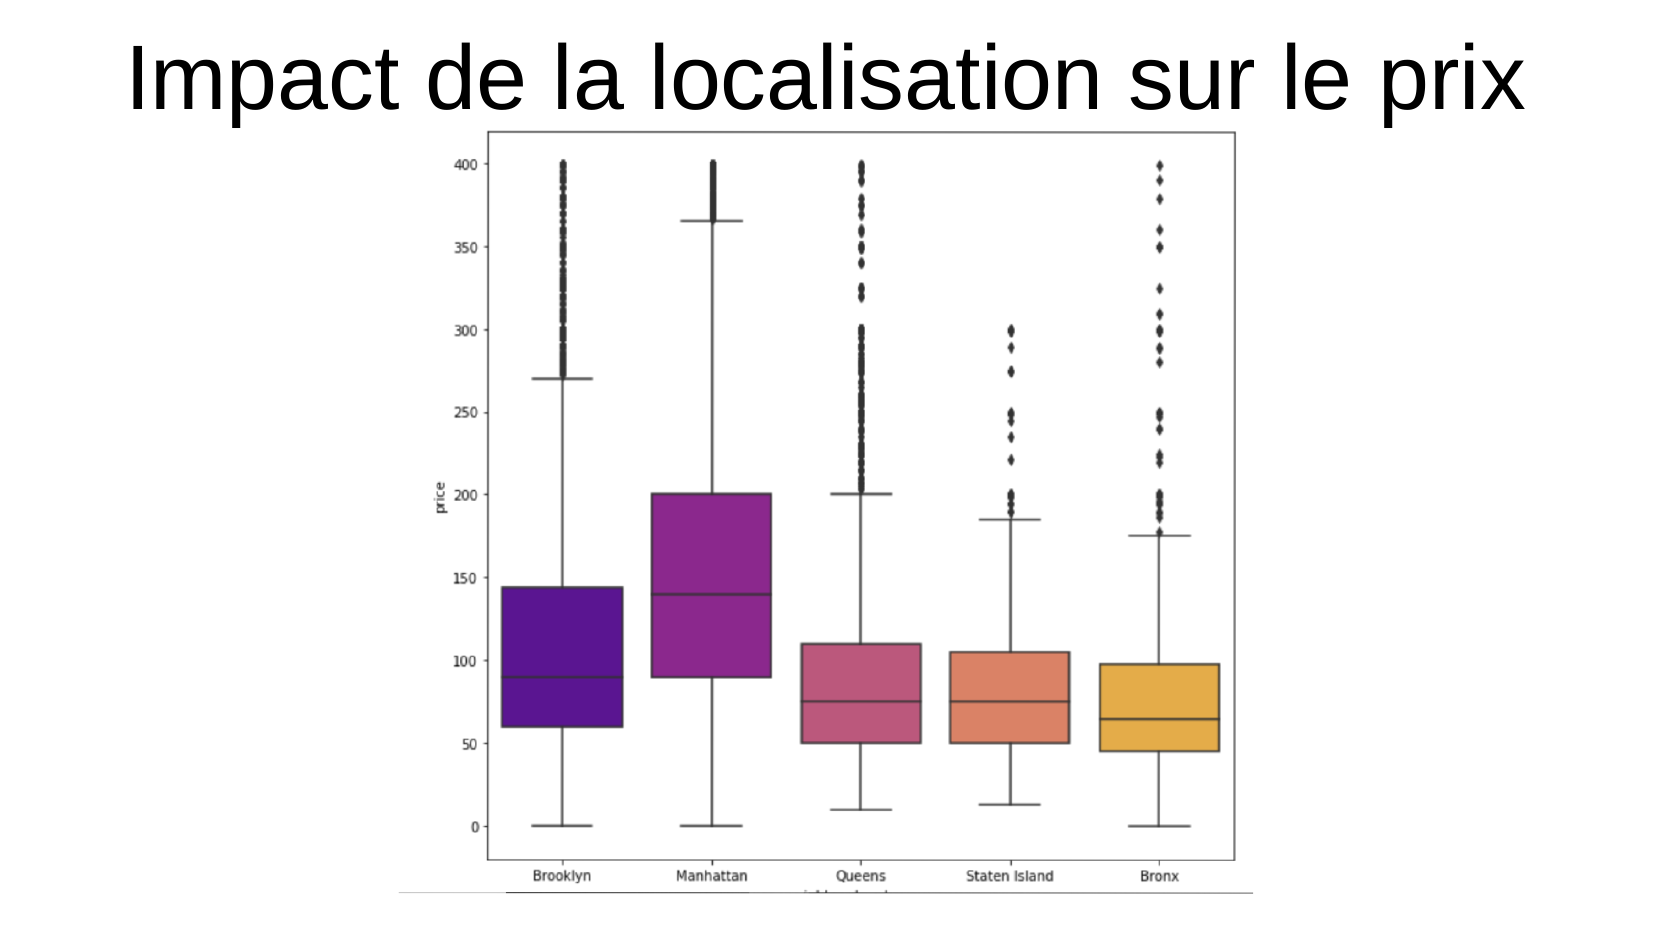

# Impact de la localisation sur le prix